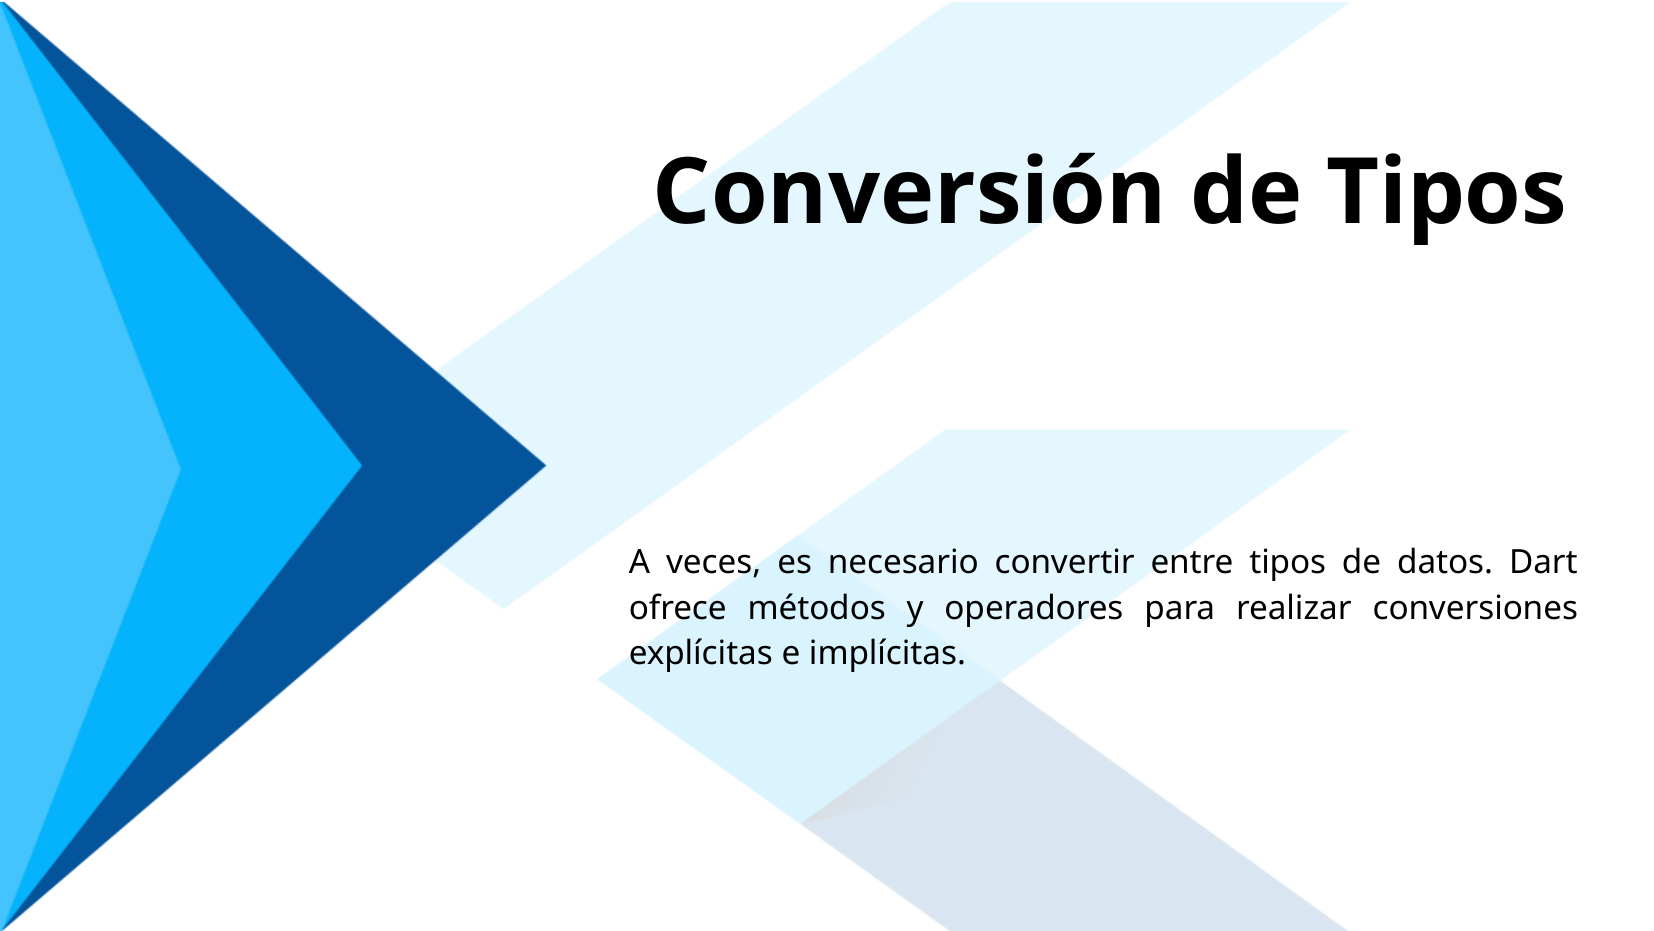

Conversión de Tipos
A veces, es necesario convertir entre tipos de datos. Dart ofrece métodos y operadores para realizar conversiones explícitas e implícitas.